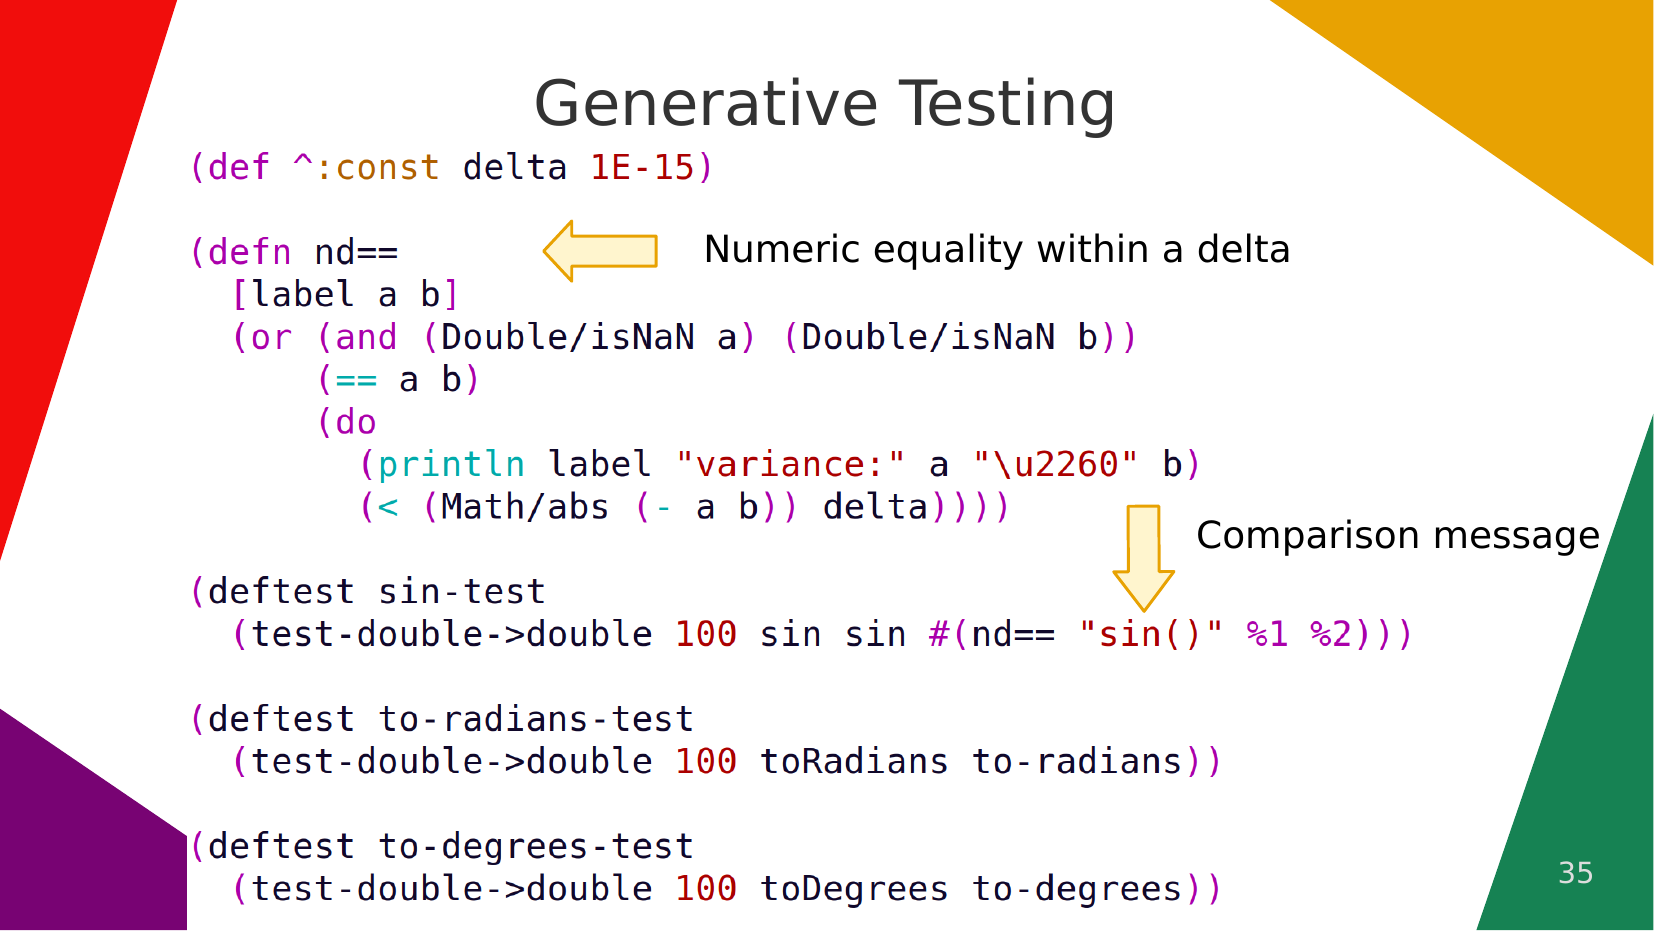

# Generative Testing
Numeric equality within a delta
Comparison message
35